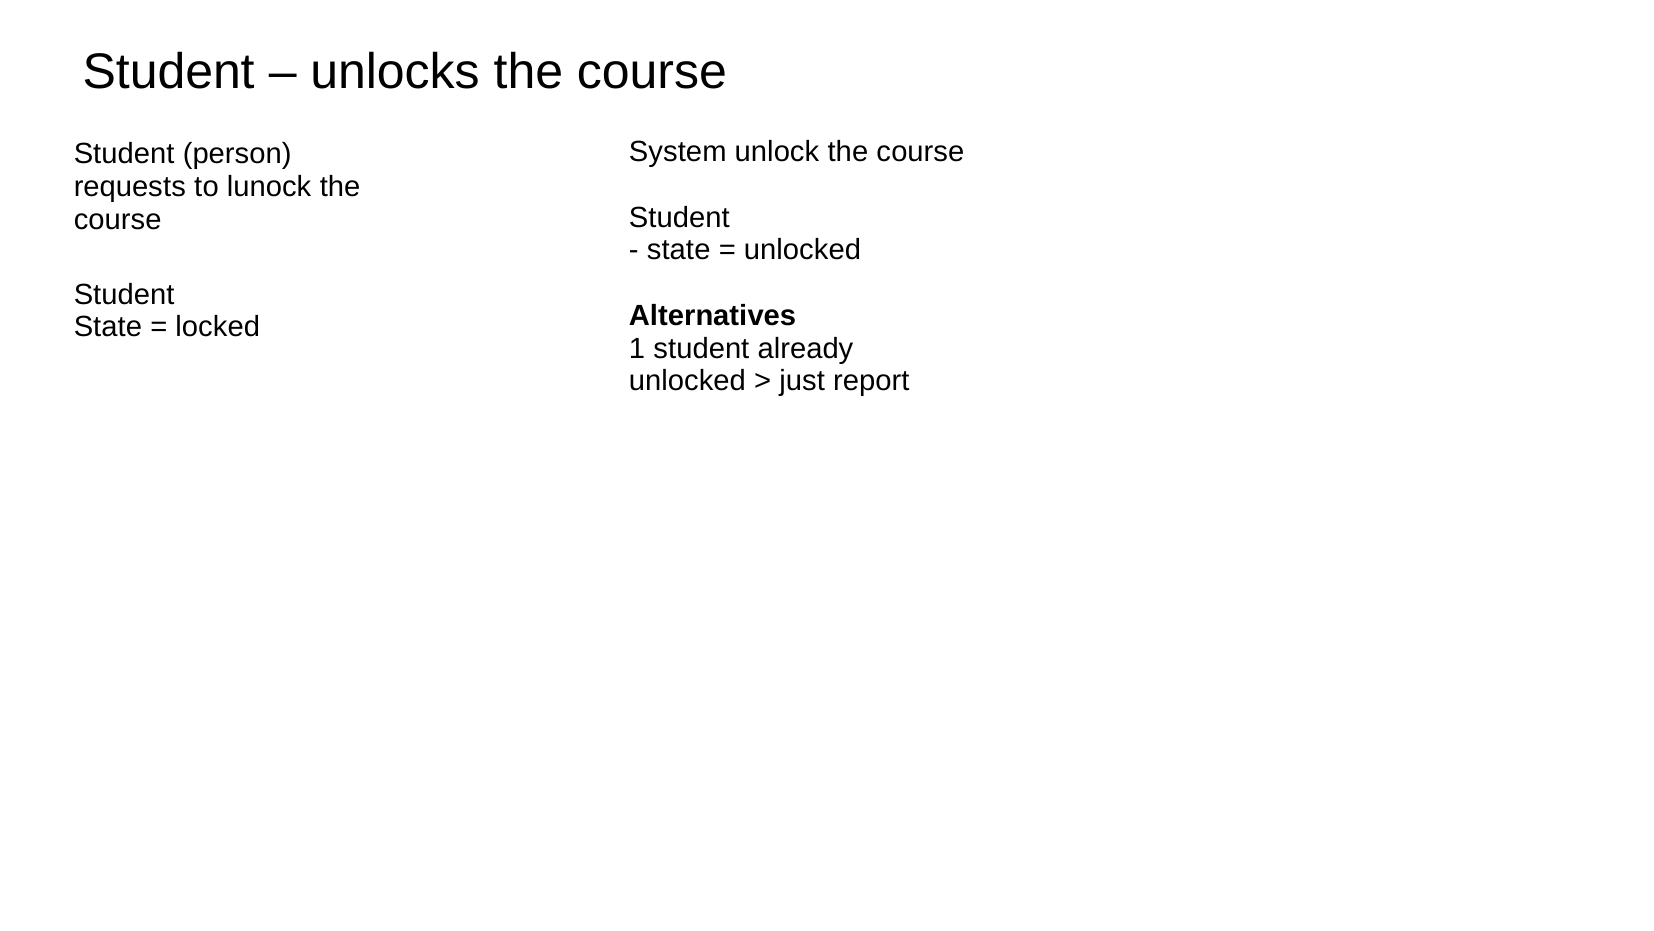

# Student – unlocks the course
System unlock the course
Student
- state = unlocked
Alternatives
1 student already unlocked > just report
Student (person) requests to lunock the course
Student
State = locked